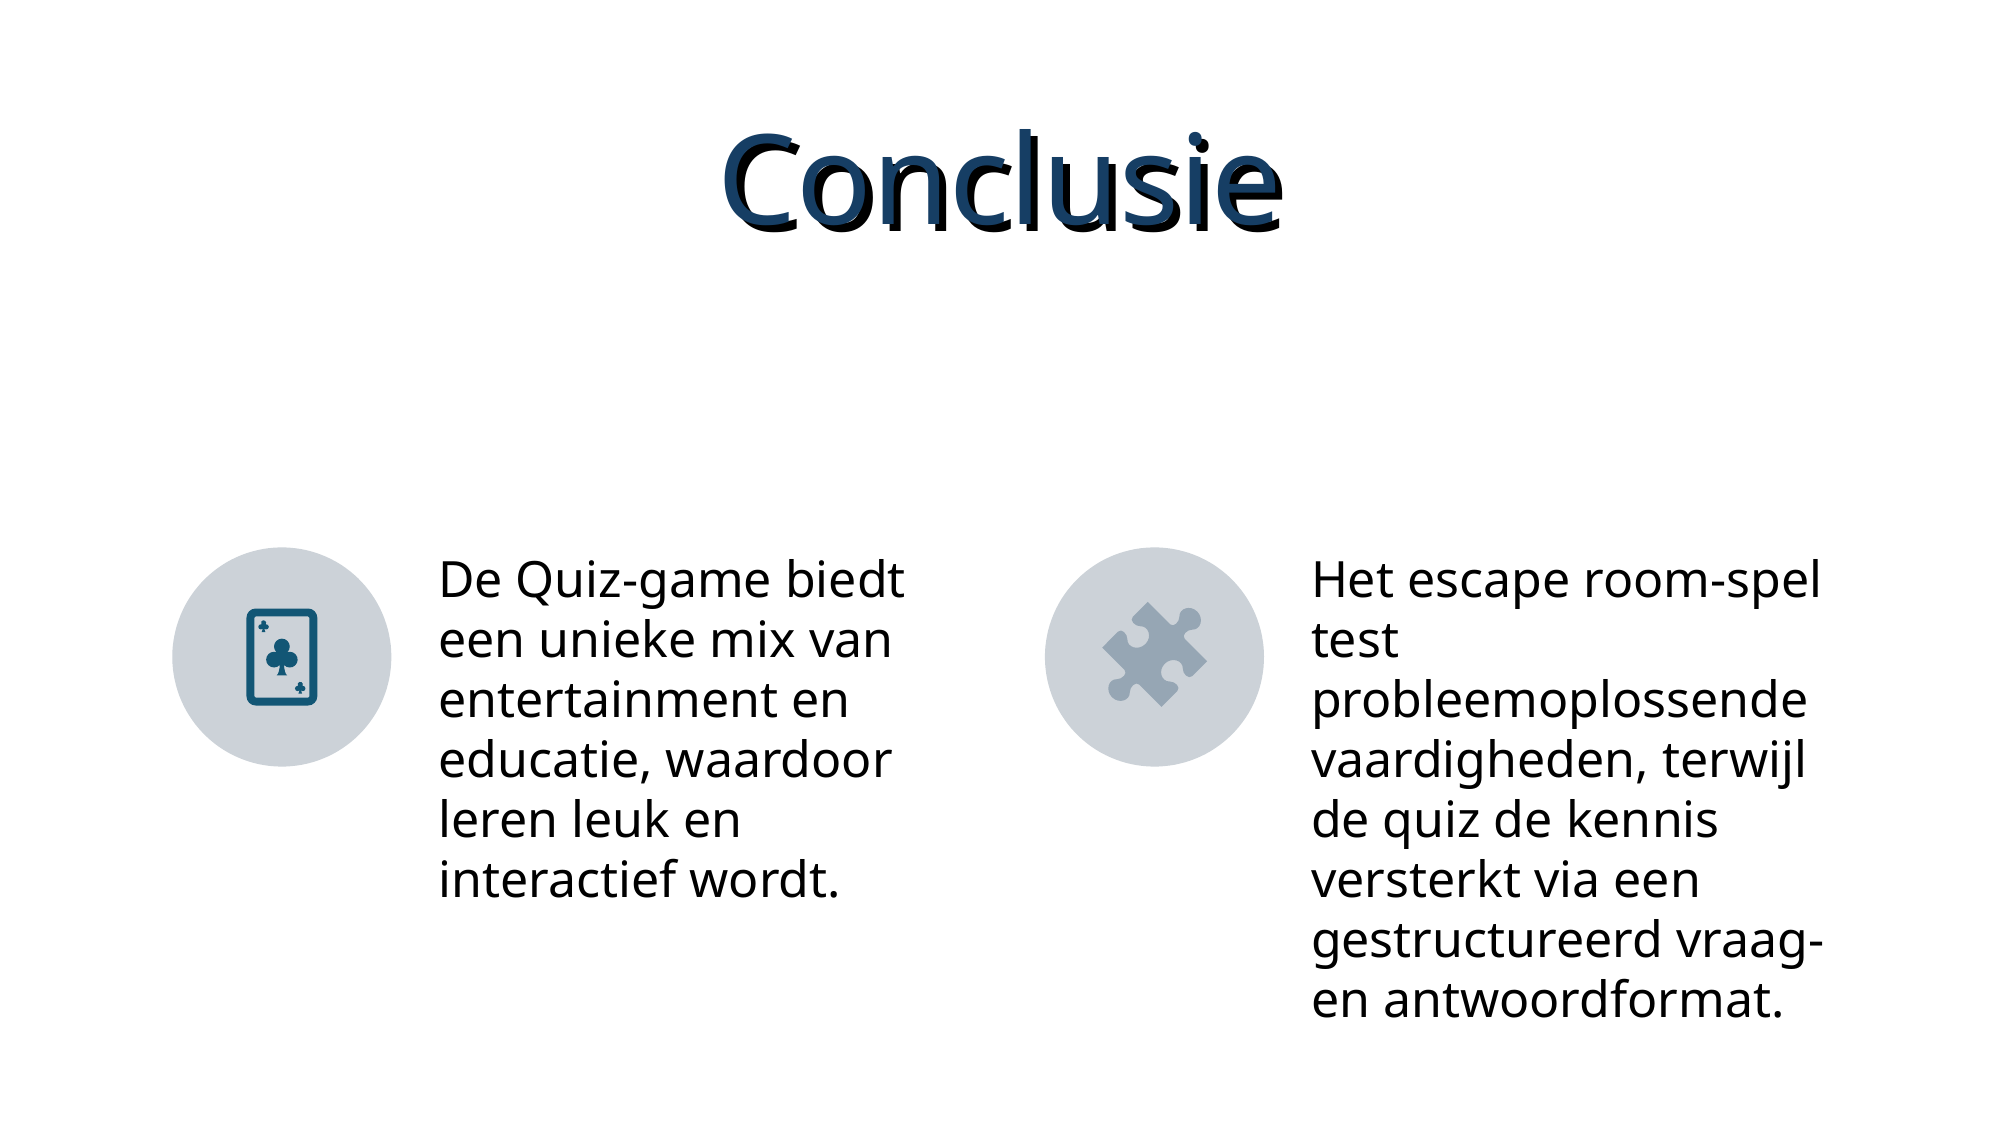

# Conclusie
De Quiz-game biedt een unieke mix van entertainment en educatie, waardoor leren leuk en interactief wordt.
Het escape room-spel test probleemoplossende vaardigheden, terwijl de quiz de kennis versterkt via een gestructureerd vraag- en antwoordformat.